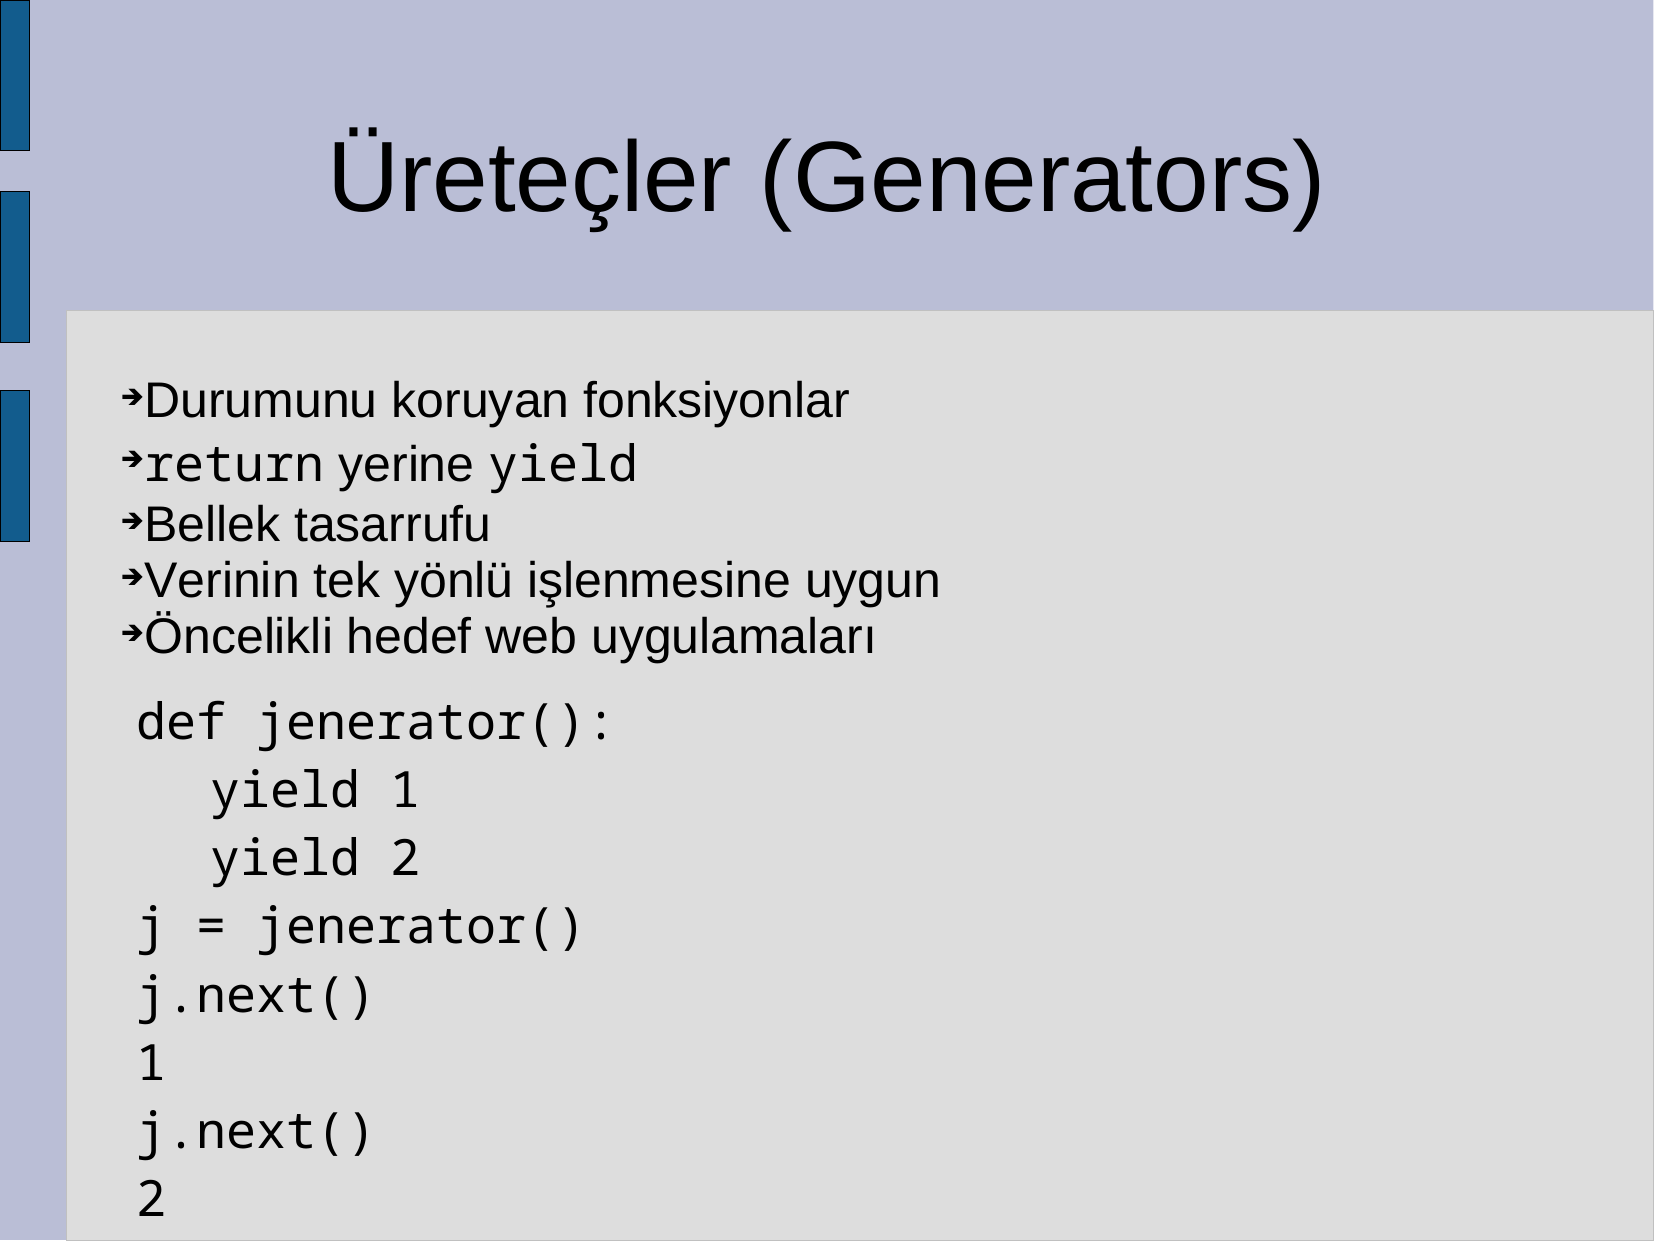

Üreteçler (Generators)
Durumunu koruyan fonksiyonlar
return yerine yield
Bellek tasarrufu
Verinin tek yönlü işlenmesine uygun
Öncelikli hedef web uygulamaları
def jenerator():
	yield 1
	yield 2
j = jenerator()
j.next()
1
j.next()
2
j.next() --> StopIteration